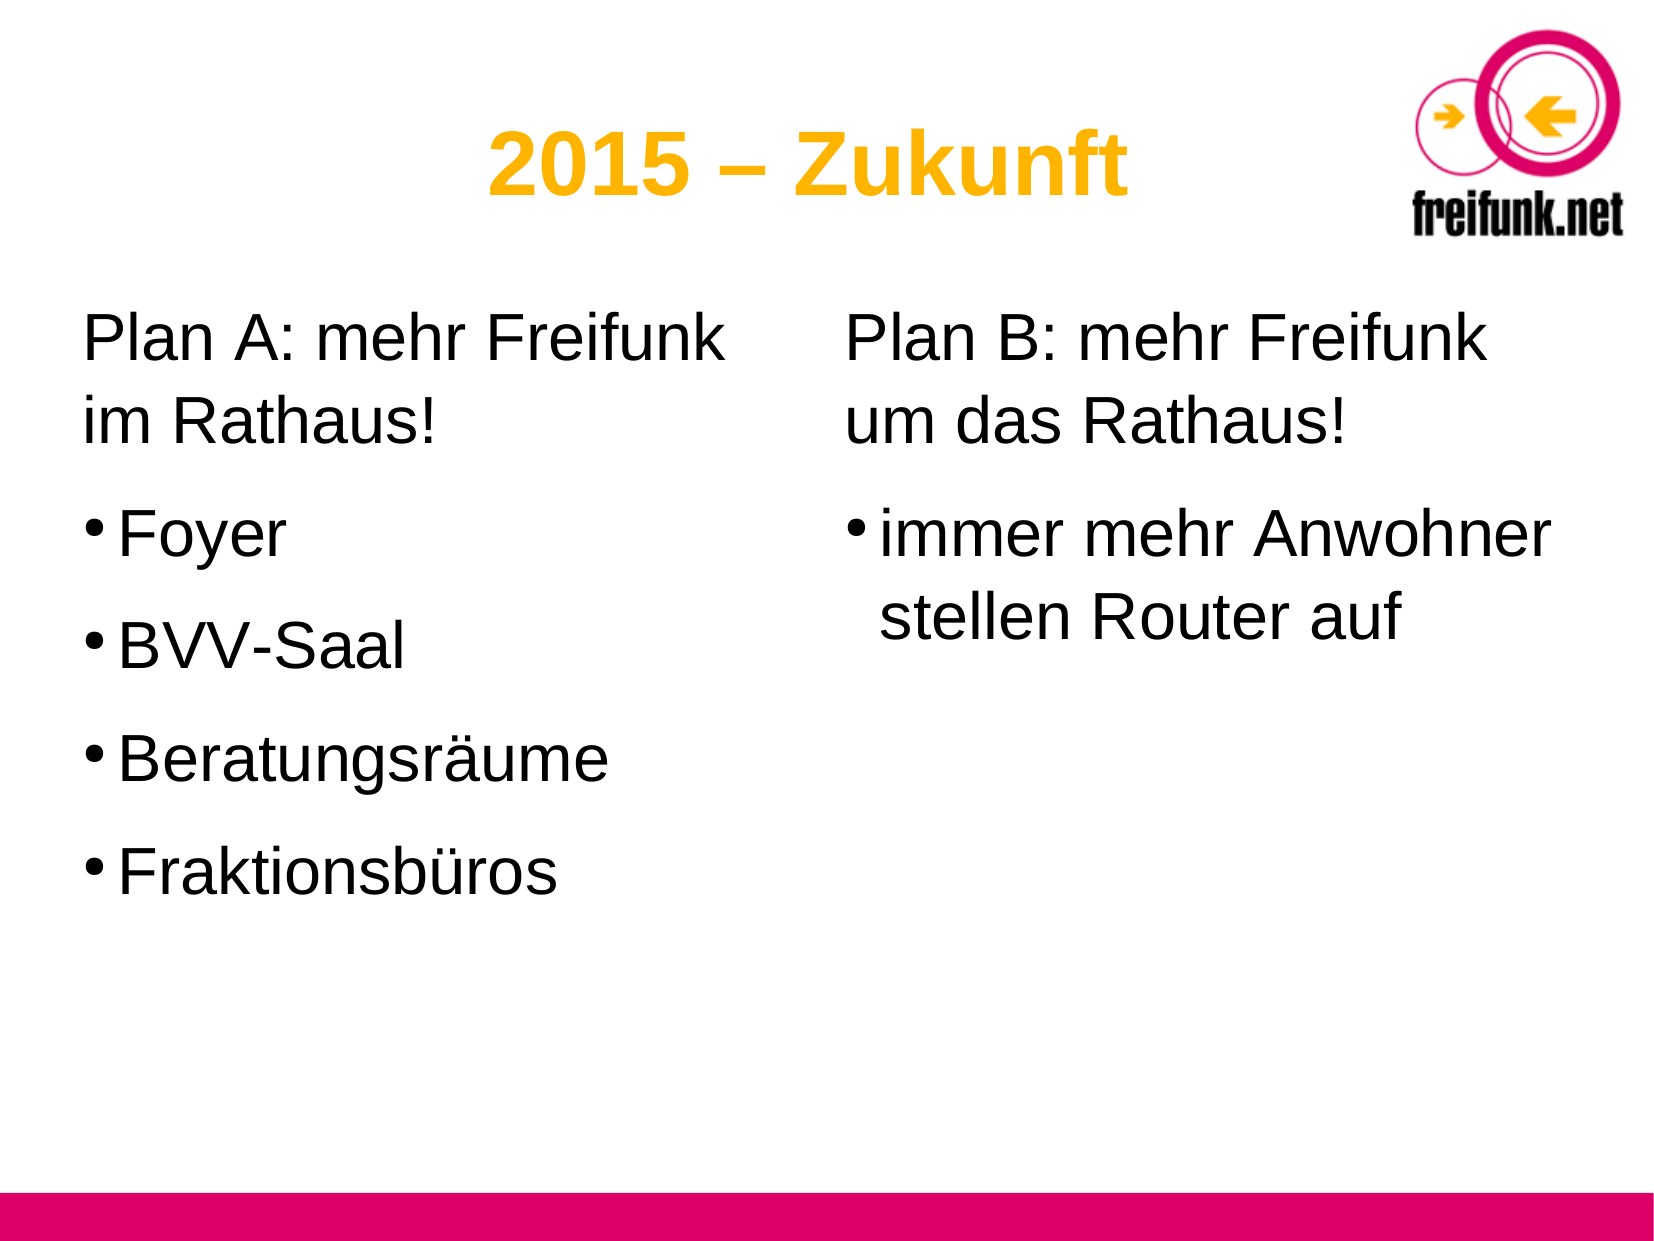

# 2015 – Zukunft
Plan A: mehr Freifunk im Rathaus!
Foyer
BVV-Saal
Beratungsräume
Fraktionsbüros
Plan B: mehr Freifunk um das Rathaus!
immer mehr Anwohner stellen Router auf